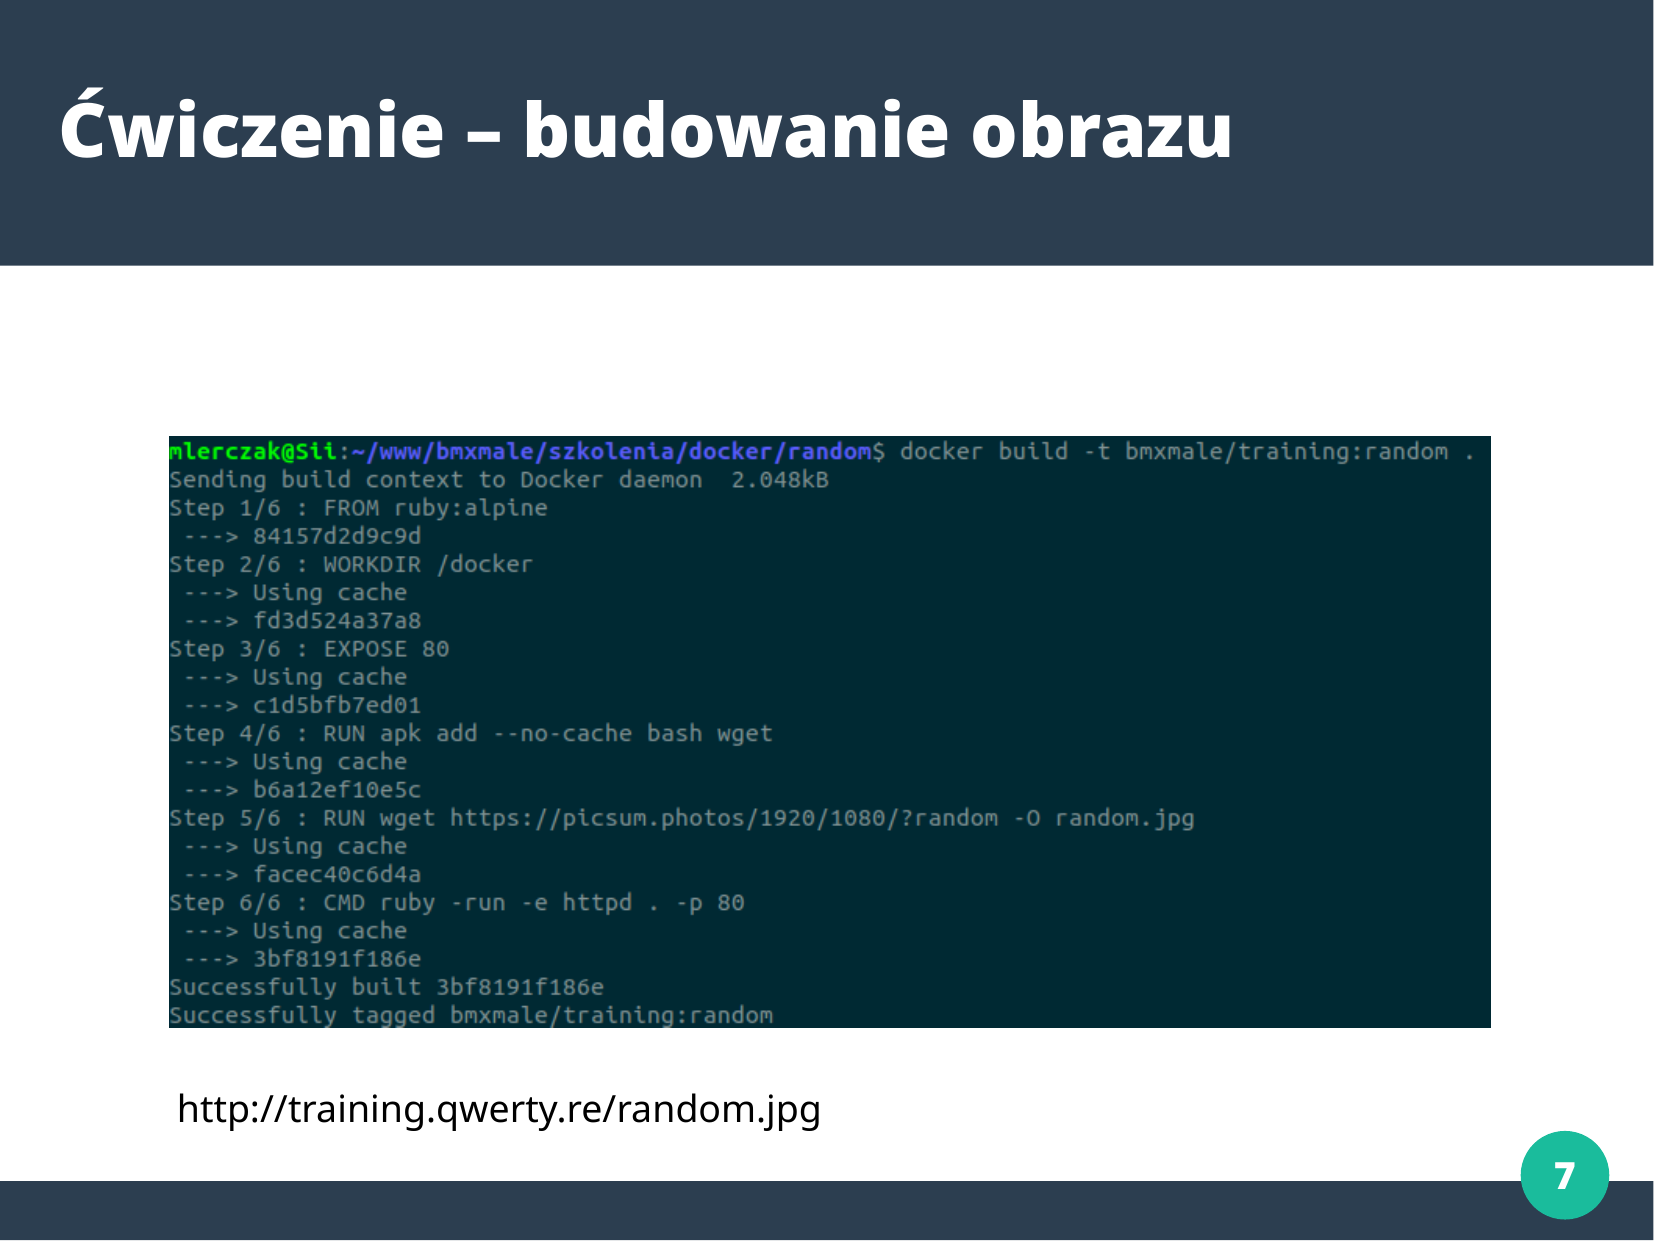

# Ćwiczenie – budowanie obrazu
http://training.qwerty.re/random.jpg
7